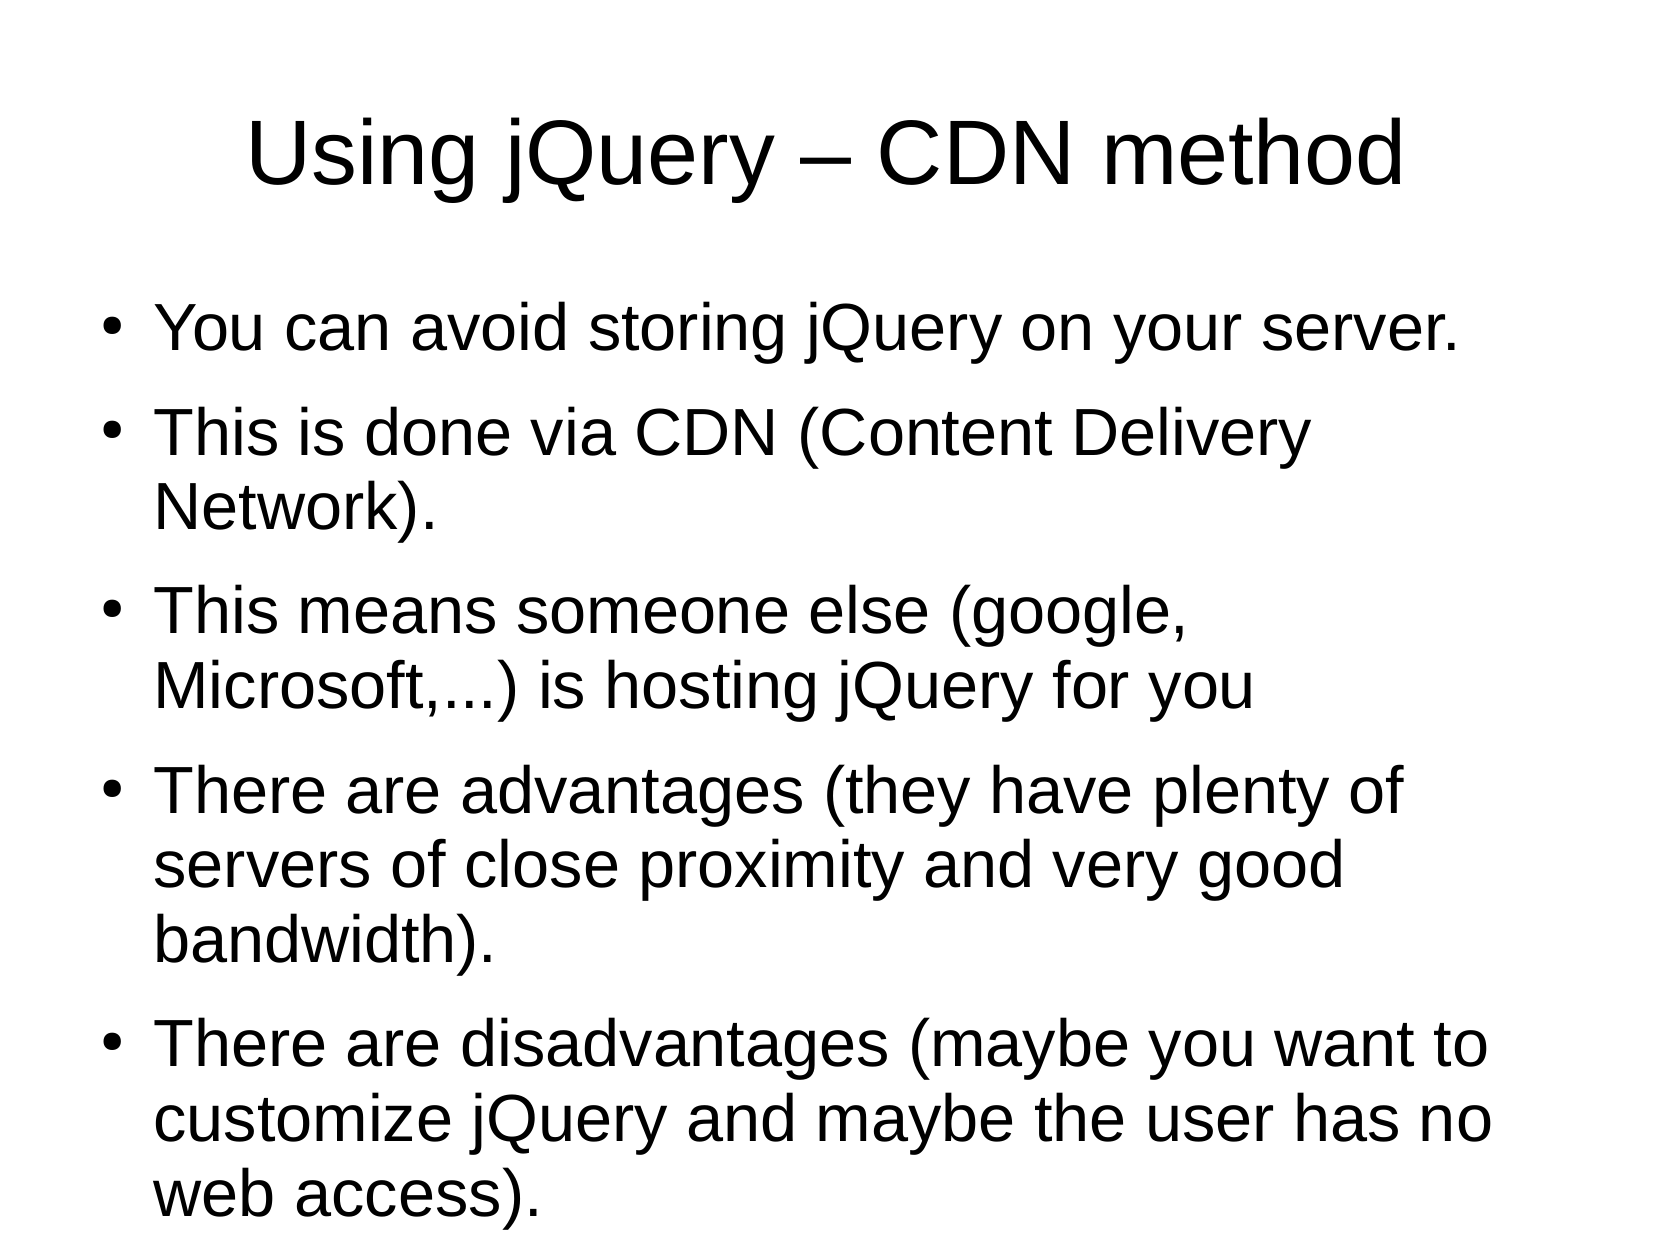

# Using jQuery – CDN method
You can avoid storing jQuery on your server.
This is done via CDN (Content Delivery Network).
This means someone else (google, Microsoft,...) is hosting jQuery for you
There are advantages (they have plenty of servers of close proximity and very good bandwidth).
There are disadvantages (maybe you want to customize jQuery and maybe the user has no web access).